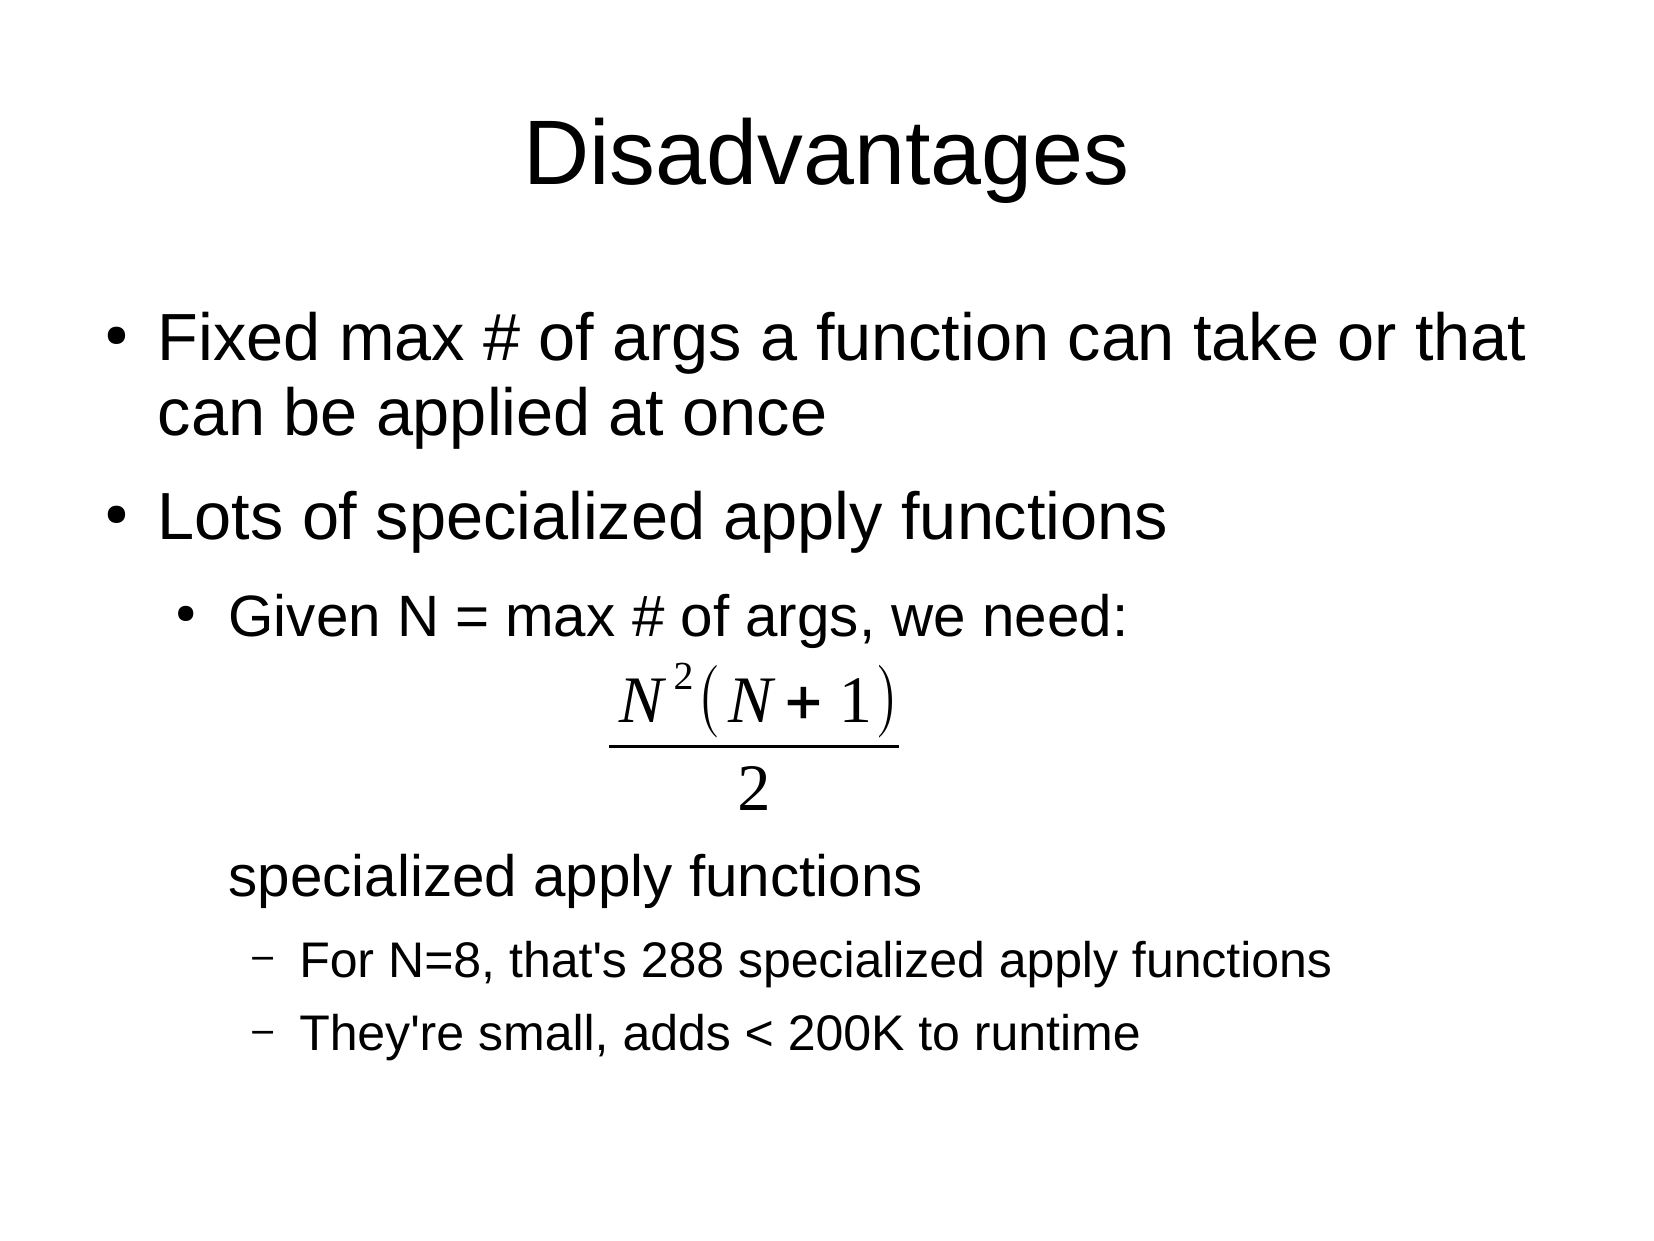

# Disadvantages
Fixed max # of args a function can take or that can be applied at once
Lots of specialized apply functions
Given N = max # of args, we need:
specialized apply functions
For N=8, that's 288 specialized apply functions
They're small, adds < 200K to runtime